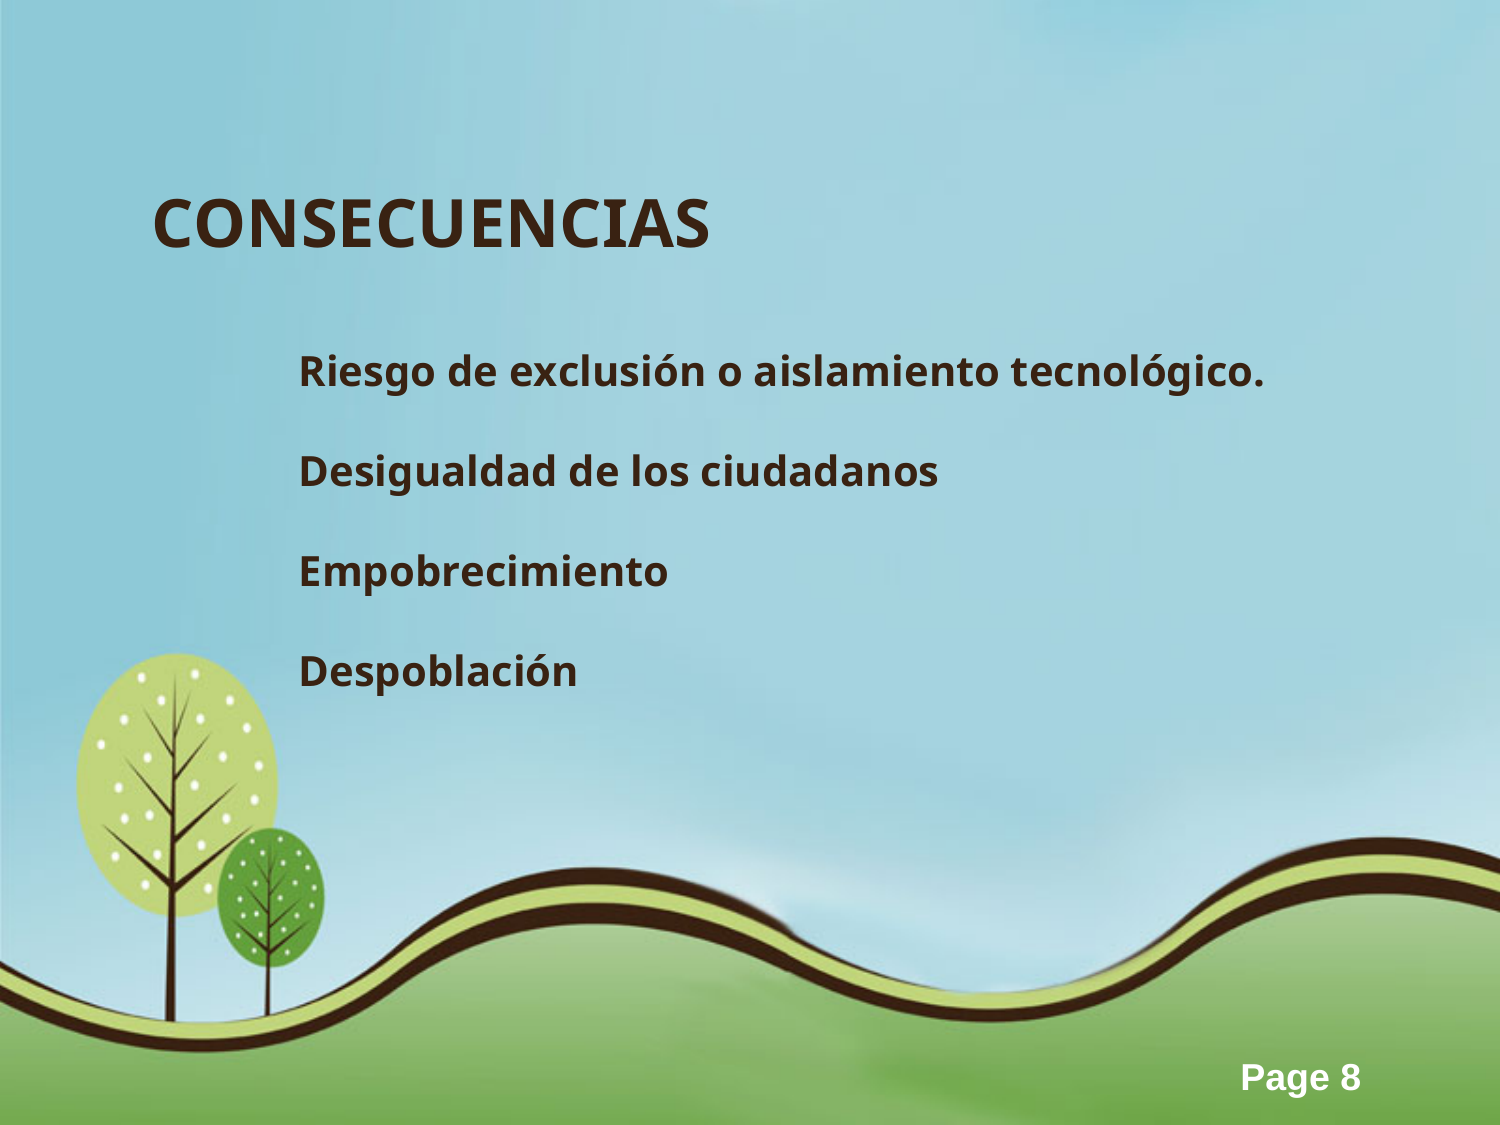

CONSECUENCIAS
Riesgo de exclusión o aislamiento tecnológico.
Desigualdad de los ciudadanos
Empobrecimiento
Despoblación